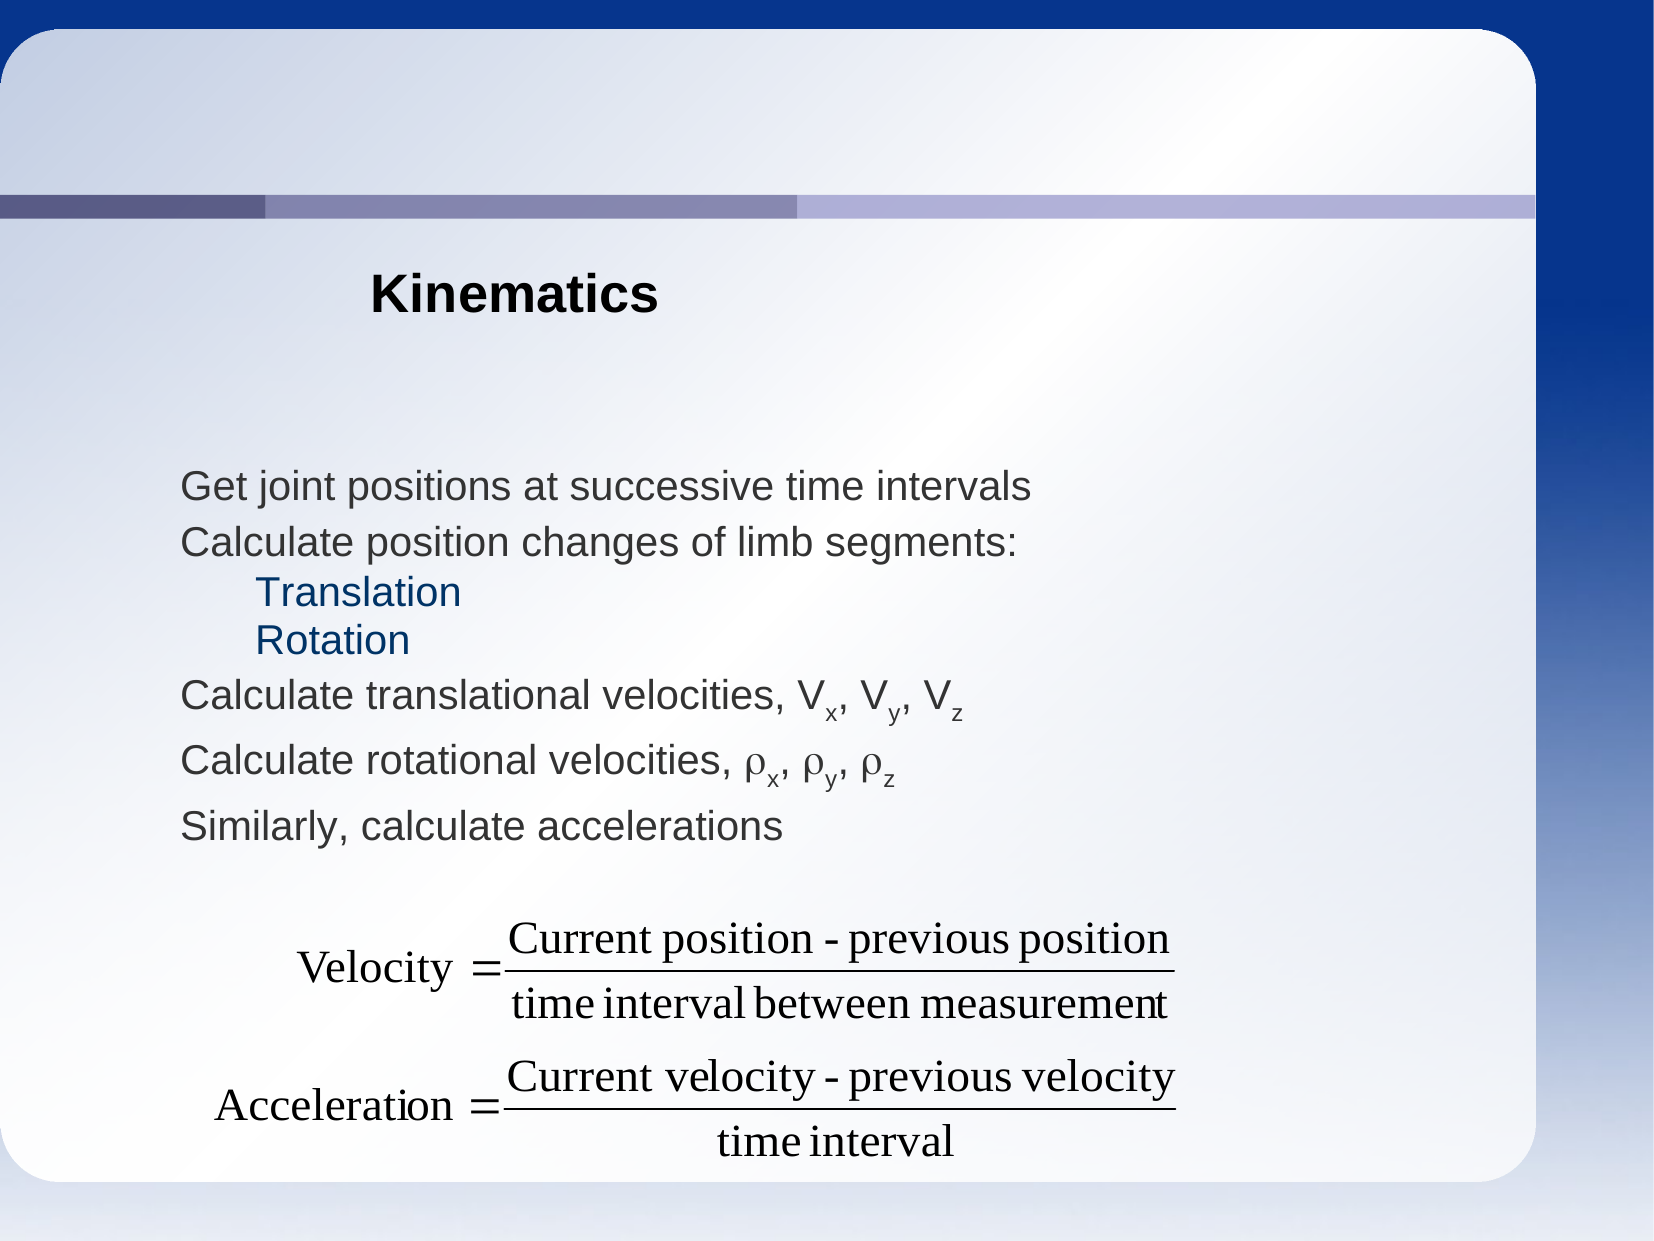

# Kinematics
Get joint positions at successive time intervals
Calculate position changes of limb segments:
Translation
Rotation
Calculate translational velocities, Vx, Vy, Vz
Calculate rotational velocities, x, y, z
Similarly, calculate accelerations